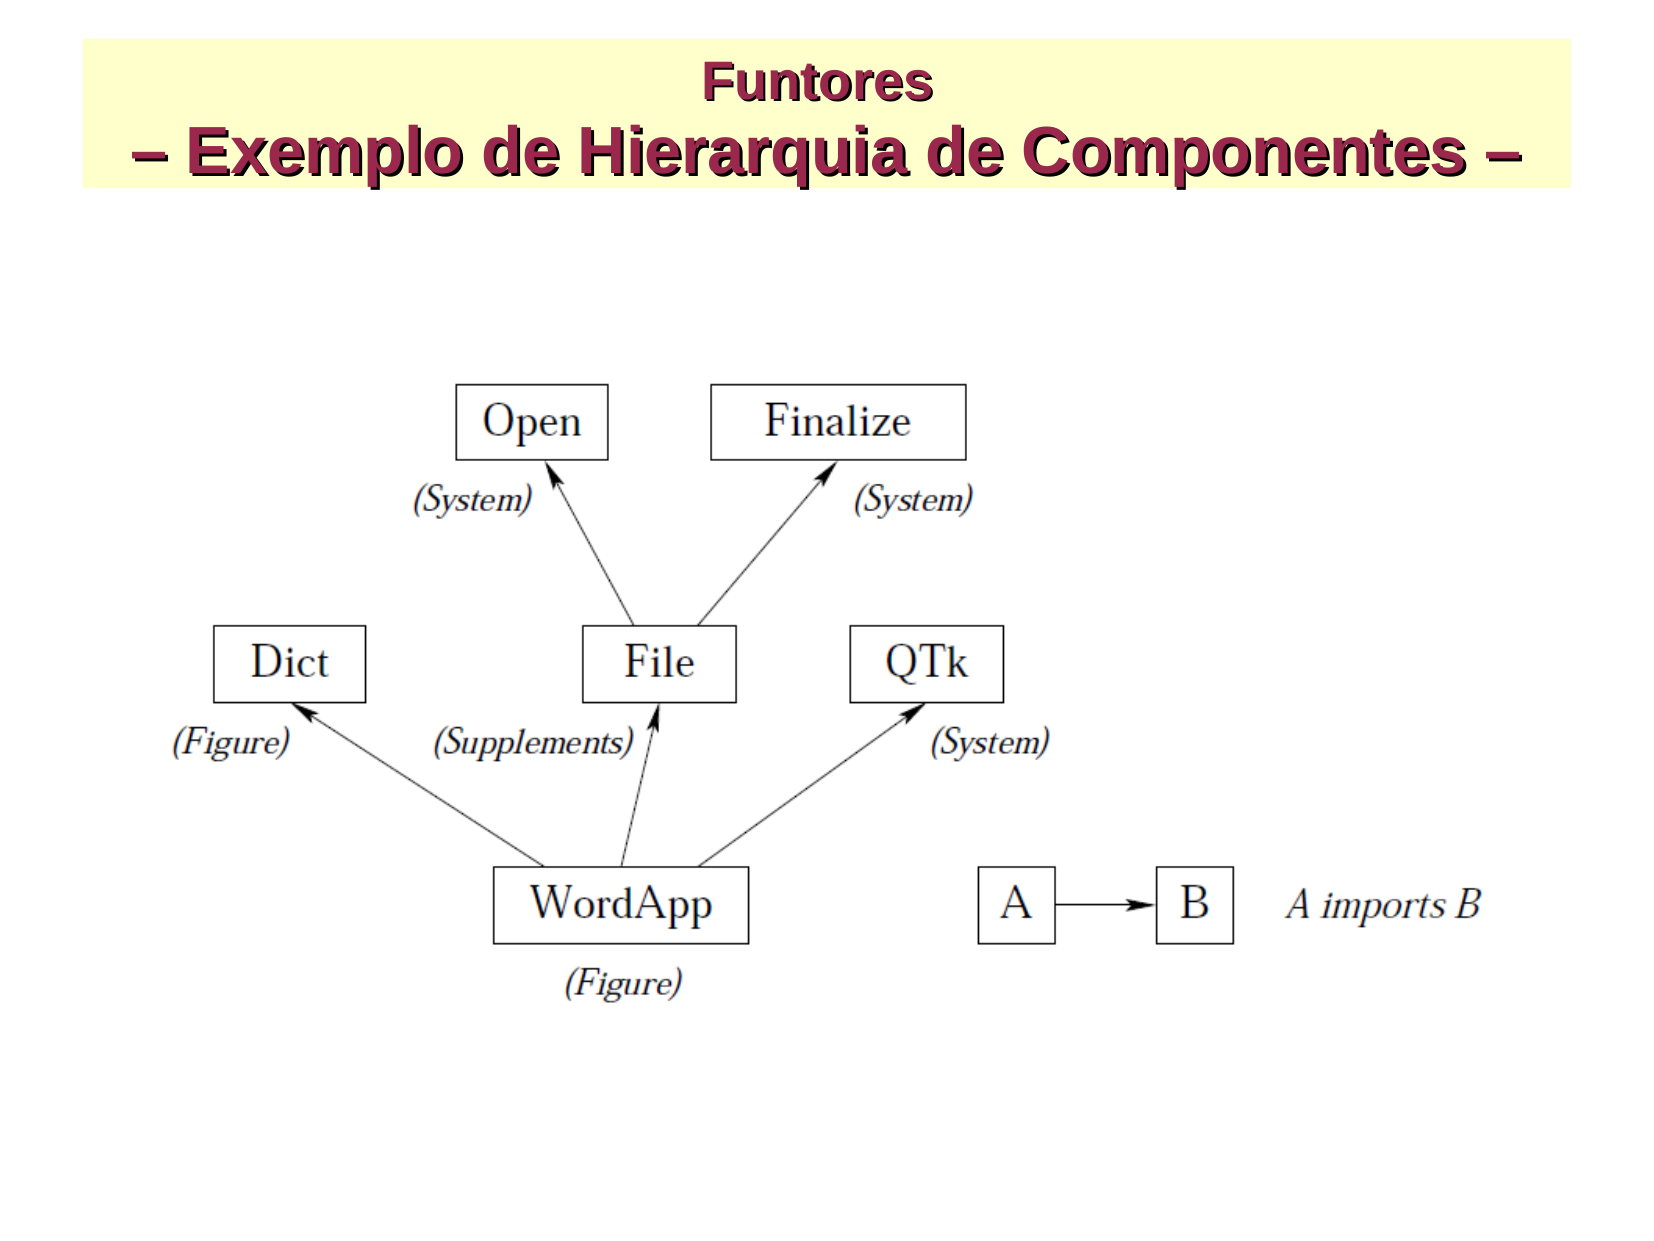

# Funtores – Exemplo de Hierarquia de Componentes –